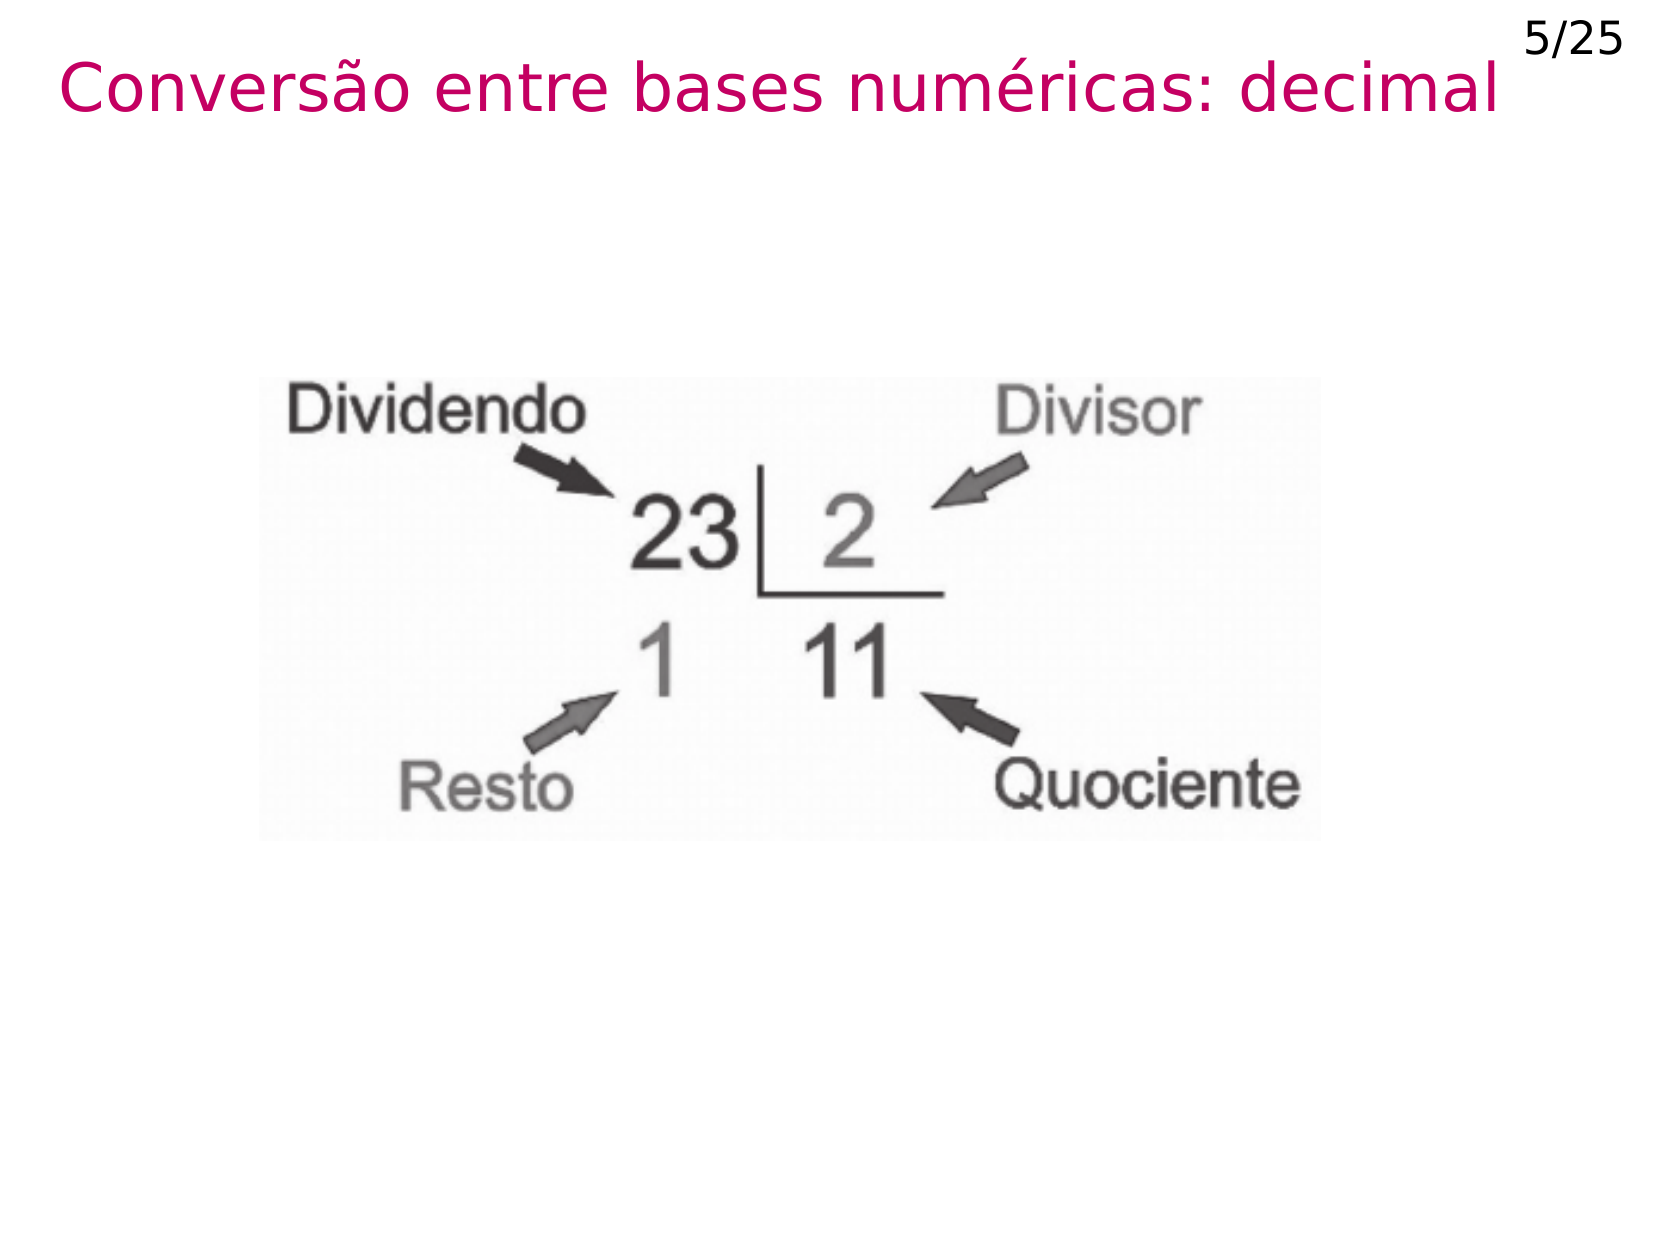

5
# Conversão entre bases numéricas: decimal